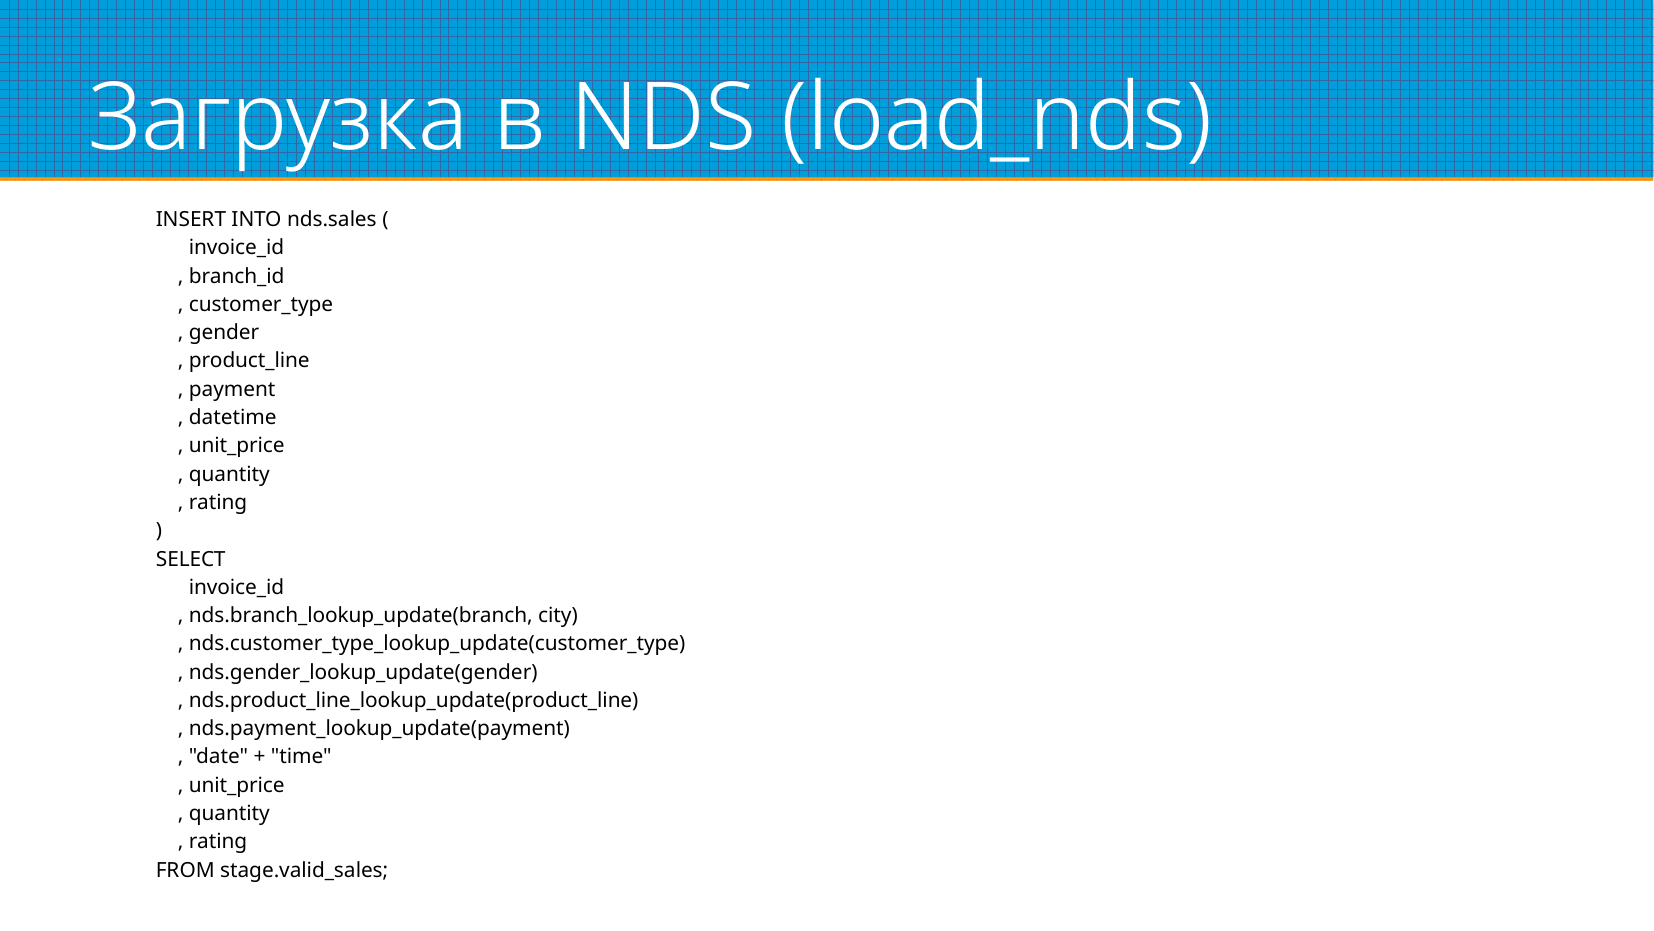

# Загрузка в NDS (load_nds)
INSERT INTO nds.sales (
 invoice_id
 , branch_id
 , customer_type
 , gender
 , product_line
 , payment
 , datetime
 , unit_price
 , quantity
 , rating
)
SELECT
 invoice_id
 , nds.branch_lookup_update(branch, city)
 , nds.customer_type_lookup_update(customer_type)
 , nds.gender_lookup_update(gender)
 , nds.product_line_lookup_update(product_line)
 , nds.payment_lookup_update(payment)
 , "date" + "time"
 , unit_price
 , quantity
 , rating
FROM stage.valid_sales;